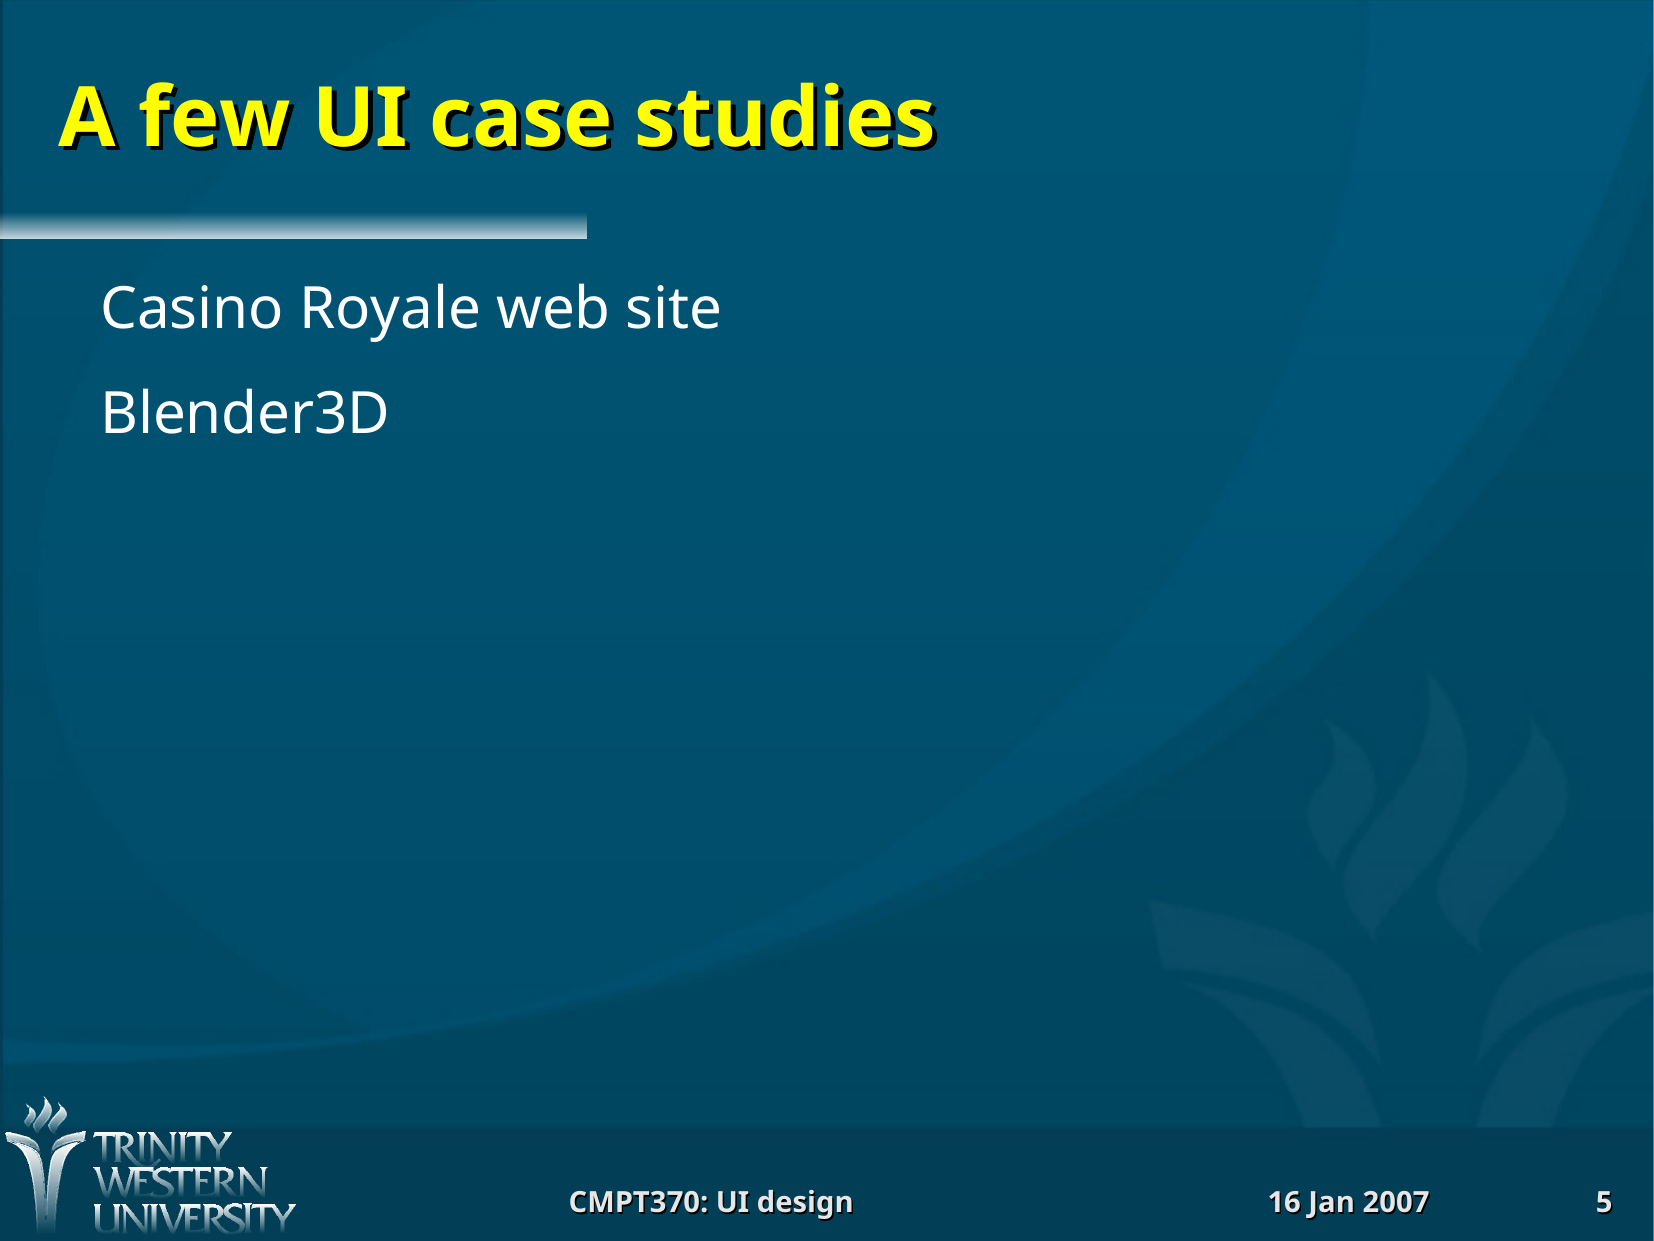

# A few UI case studies
Casino Royale web site
Blender3D
CMPT370: UI design
16 Jan 2007
5